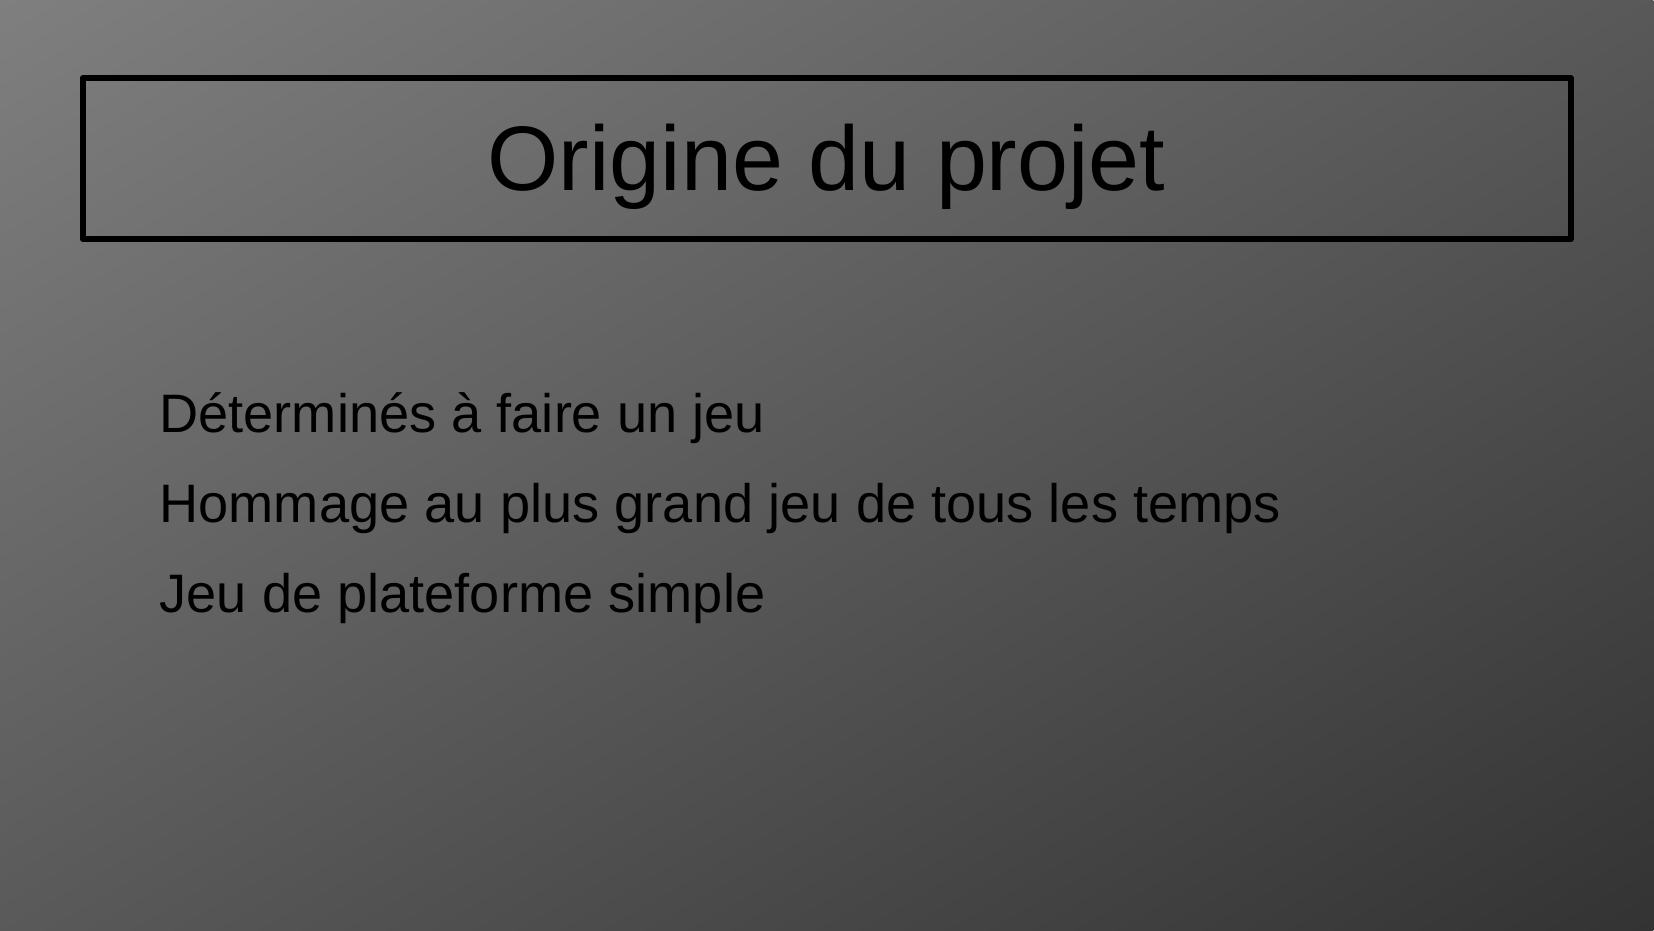

# Origine du projet
Déterminés à faire un jeu
Hommage au plus grand jeu de tous les temps
Jeu de plateforme simple